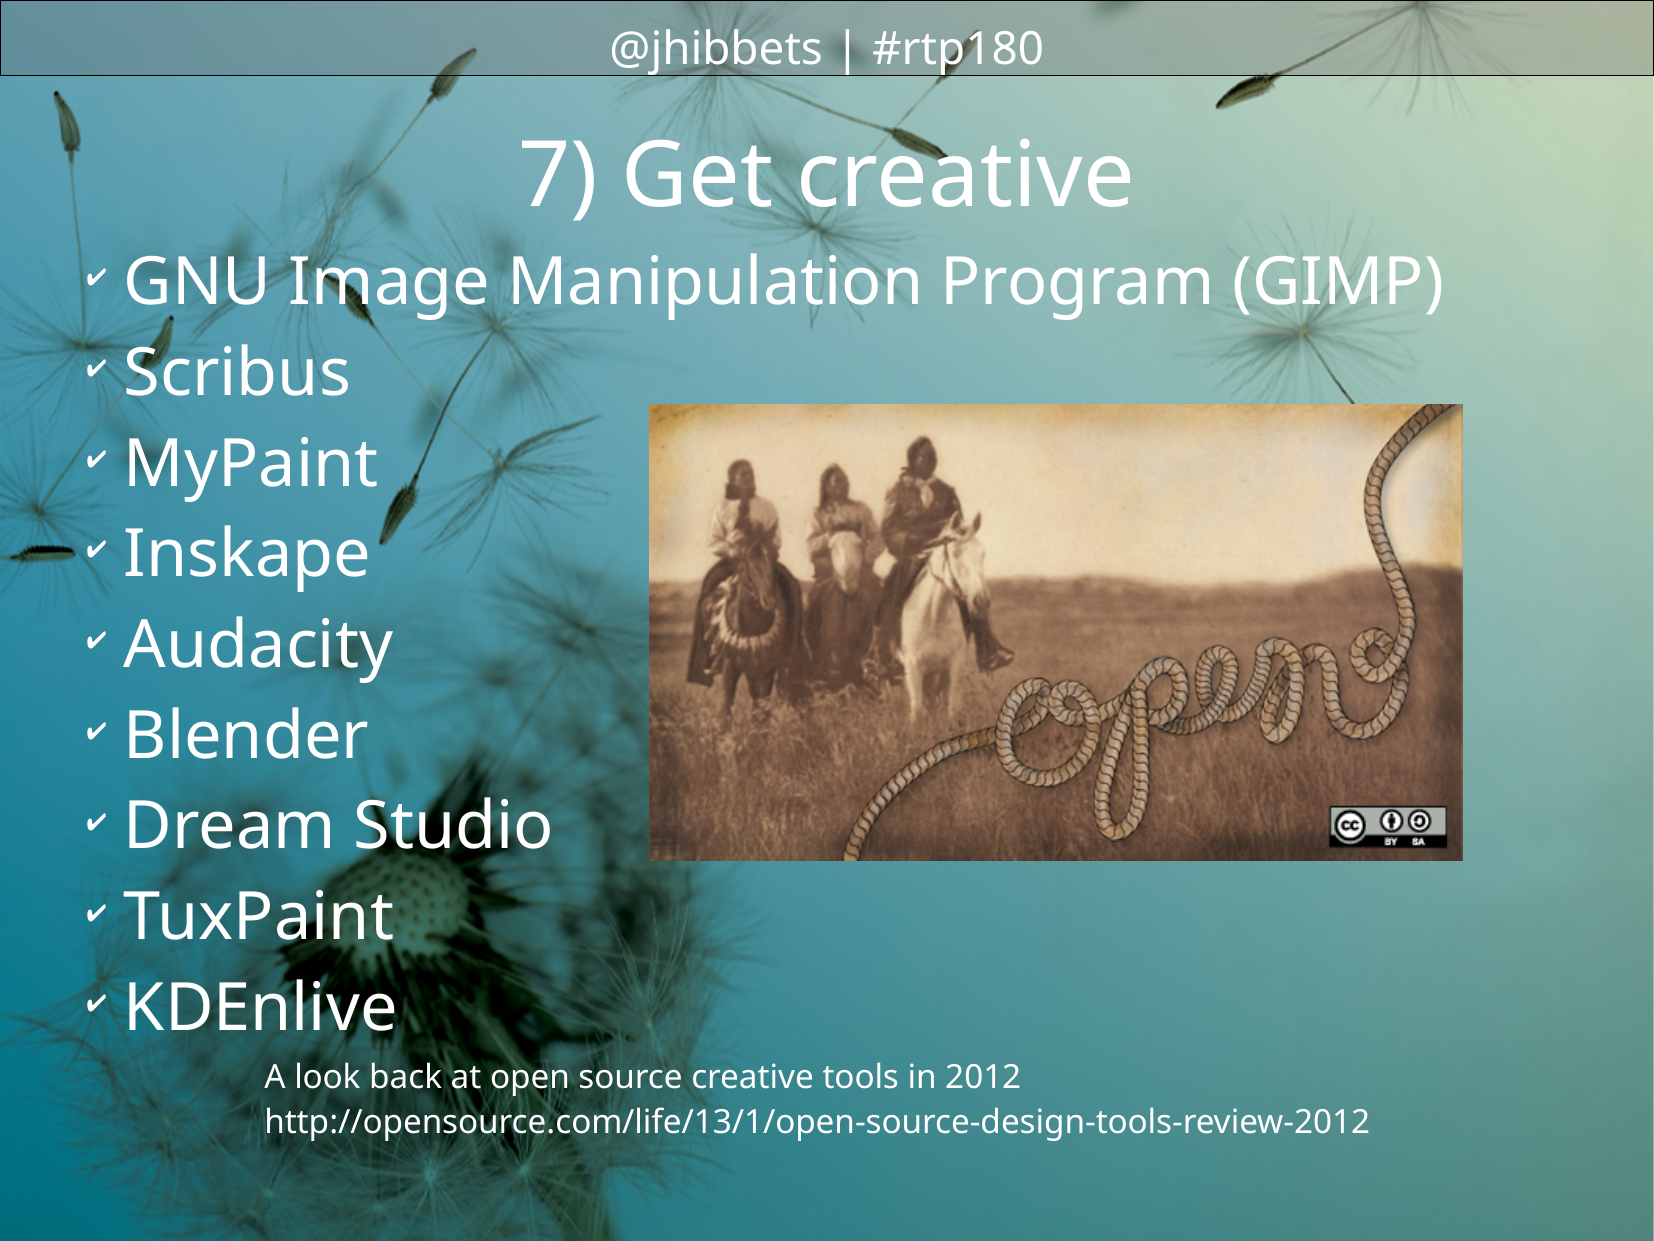

# 7) Get creative
 GNU Image Manipulation Program (GIMP)
 Scribus
 MyPaint
 Inskape
 Audacity
 Blender
 Dream Studio
 TuxPaint
 KDEnlive
A look back at open source creative tools in 2012
http://opensource.com/life/13/1/open-source-design-tools-review-2012